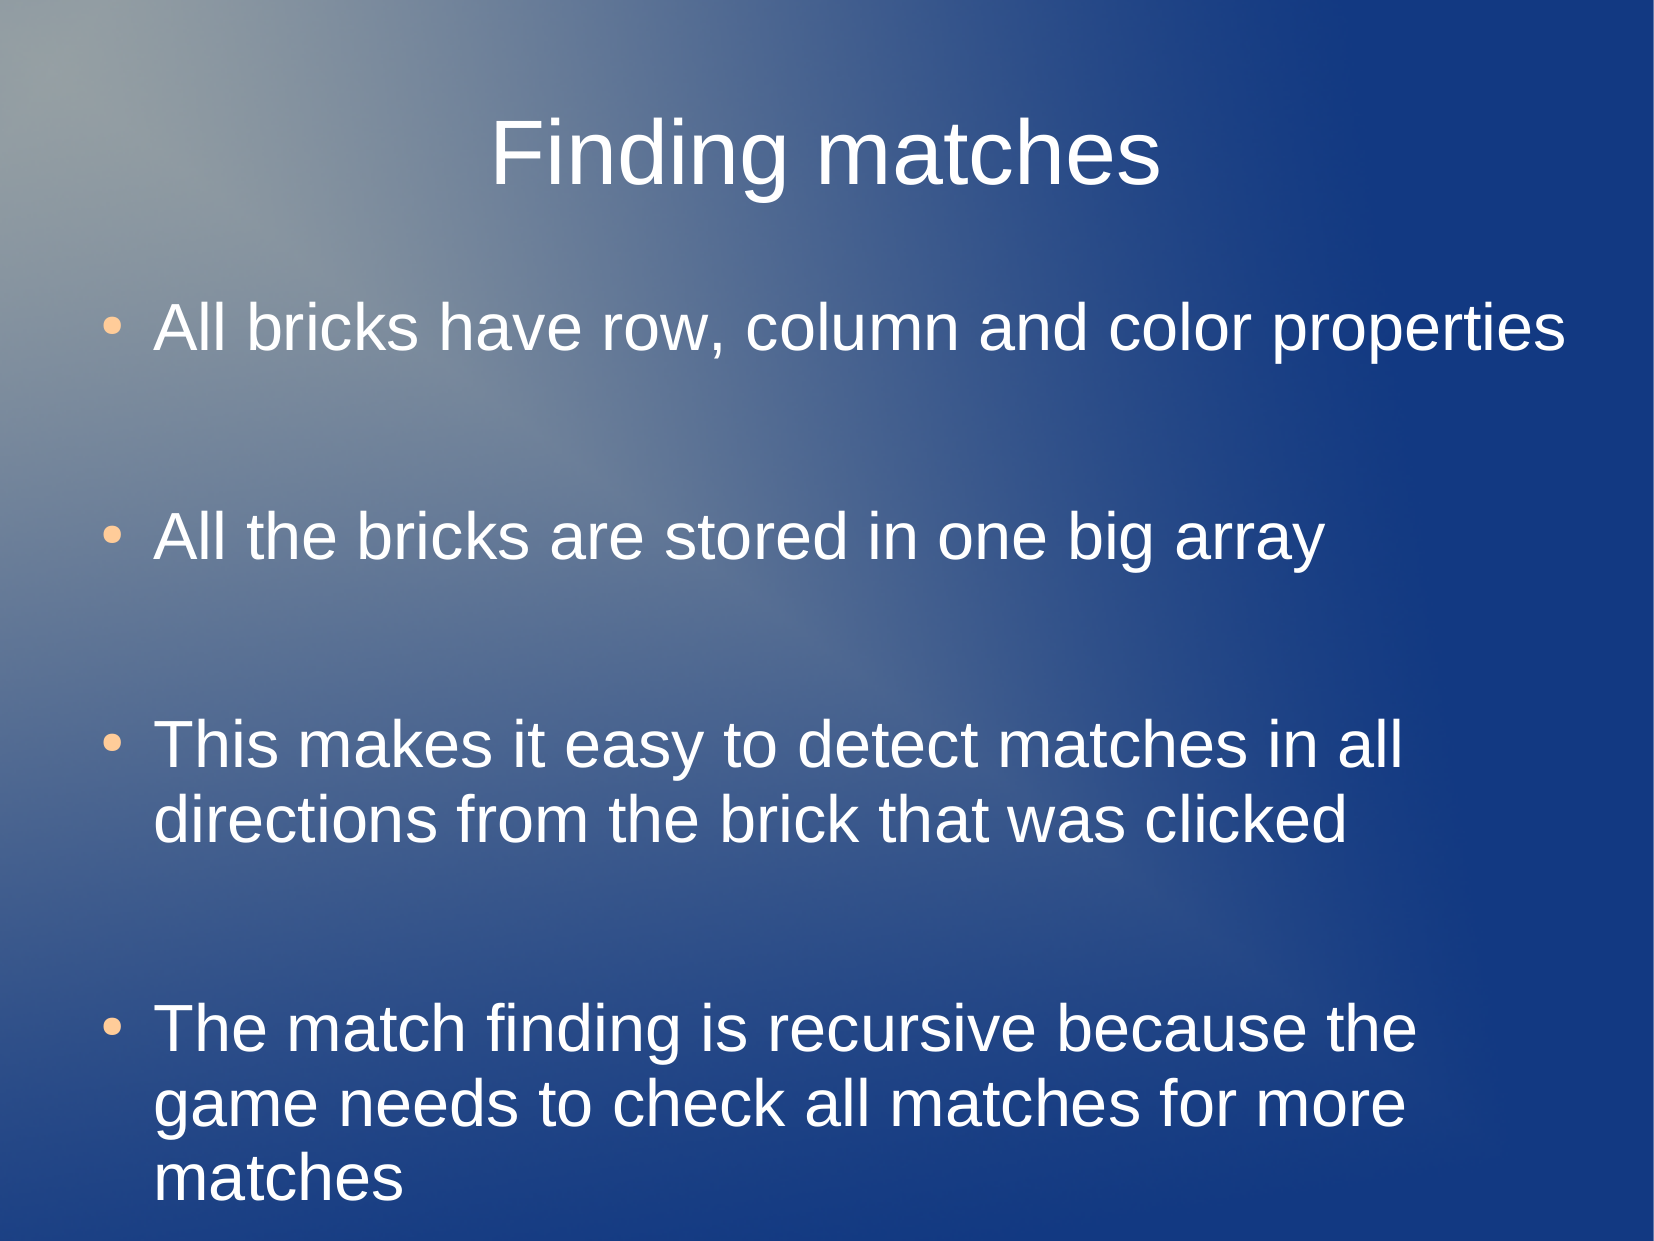

# Finding matches
All bricks have row, column and color properties
All the bricks are stored in one big array
This makes it easy to detect matches in all directions from the brick that was clicked
The match finding is recursive because the game needs to check all matches for more matches